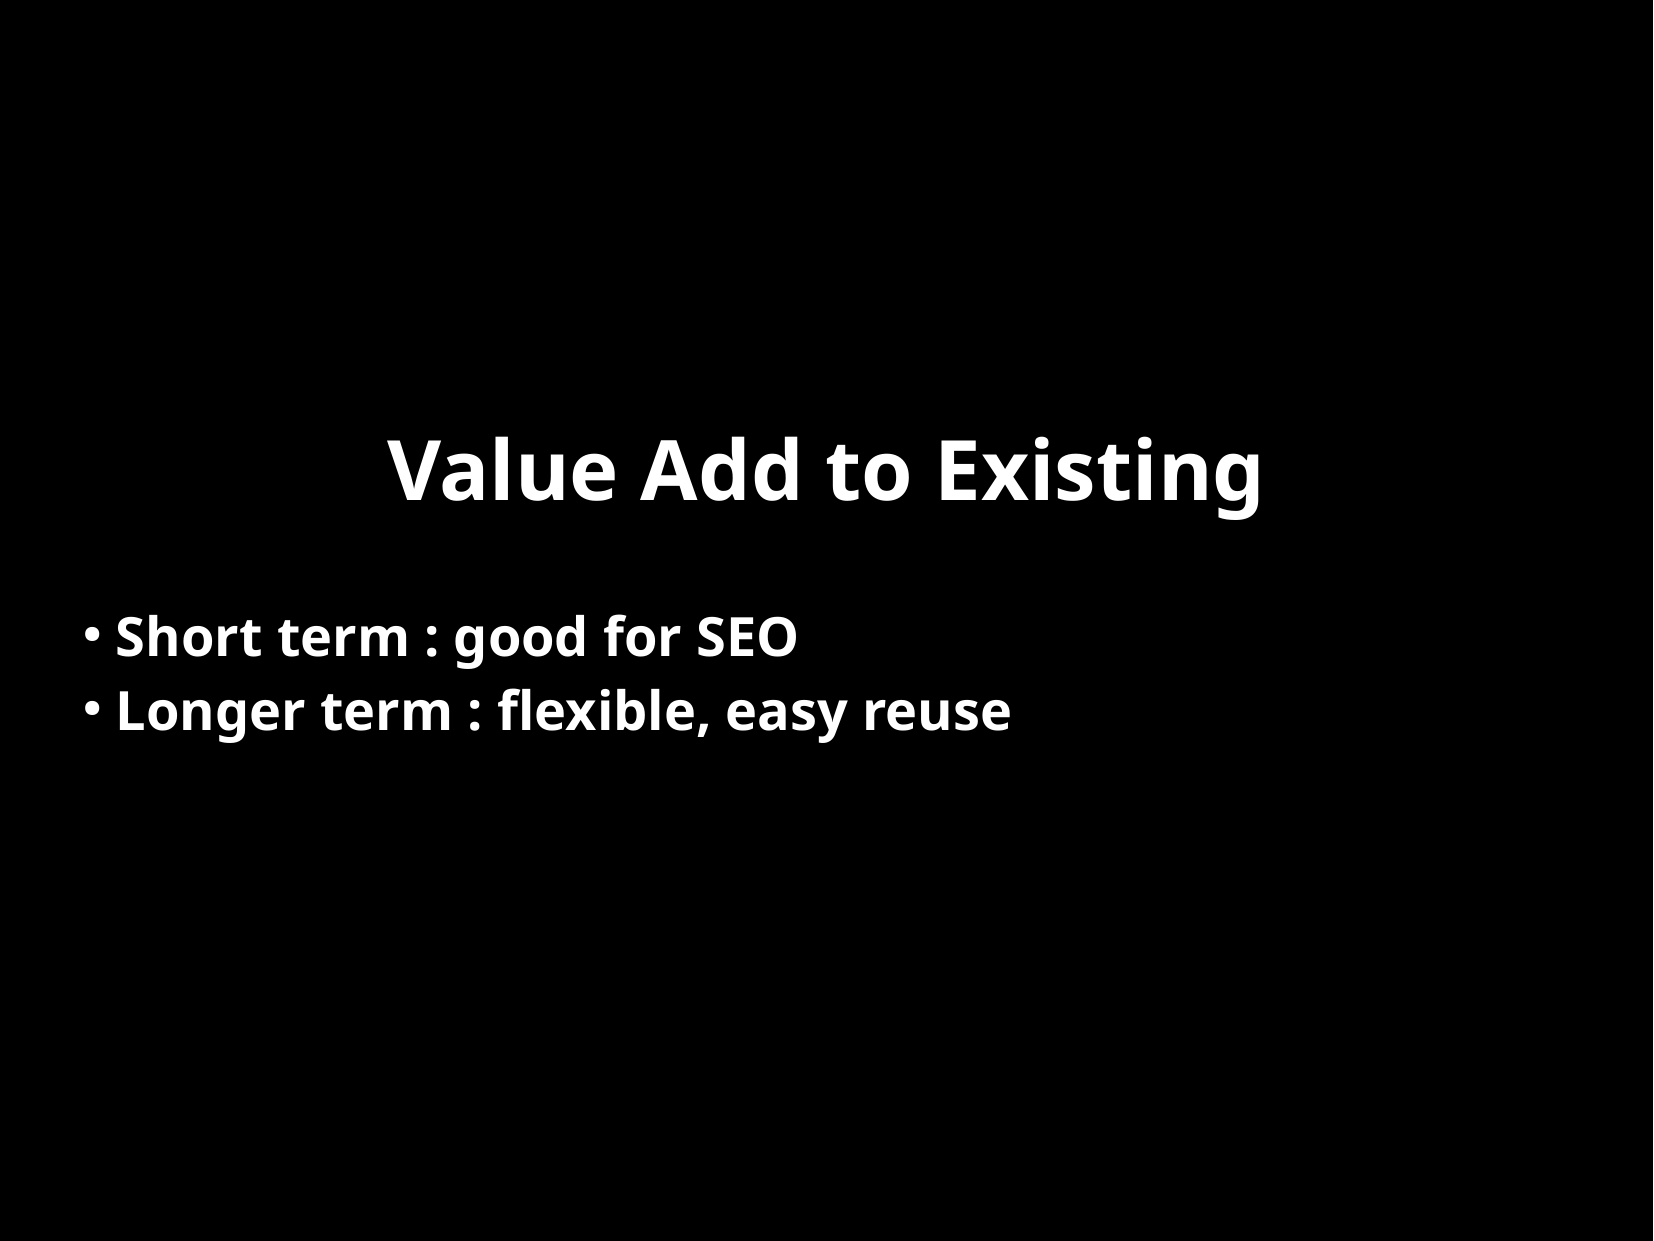

# Value Add to Existing
 Short term : good for SEO
 Longer term : flexible, easy reuse